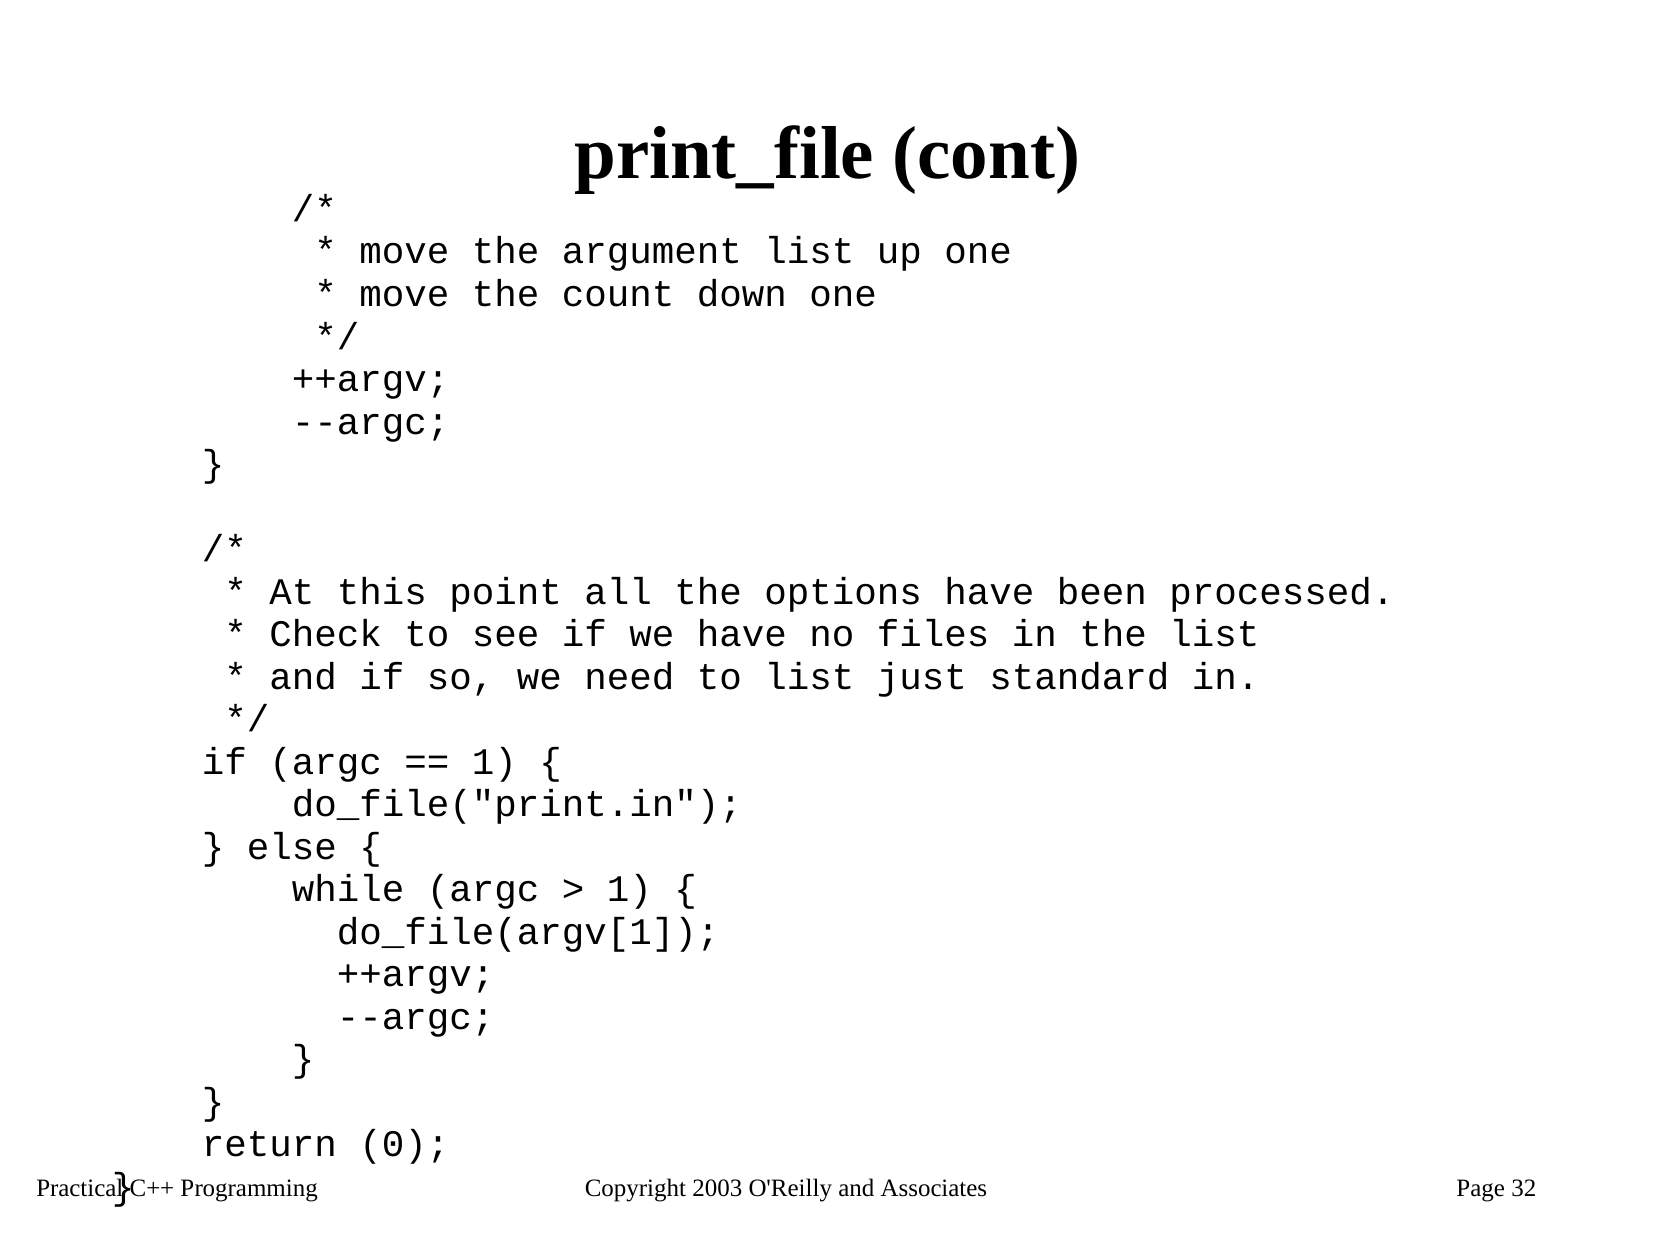

# print_file (cont)
        /*
         * move the argument list up one
         * move the count down one
         */
        ++argv;
        --argc;
    }
    /*
     * At this point all the options have been processed.
     * Check to see if we have no files in the list
     * and if so, we need to list just standard in.
     */
    if (argc == 1) {
        do_file("print.in");
    } else {
        while (argc > 1) {
          do_file(argv[1]);
          ++argv;
          --argc;
        }
    }
    return (0);
}